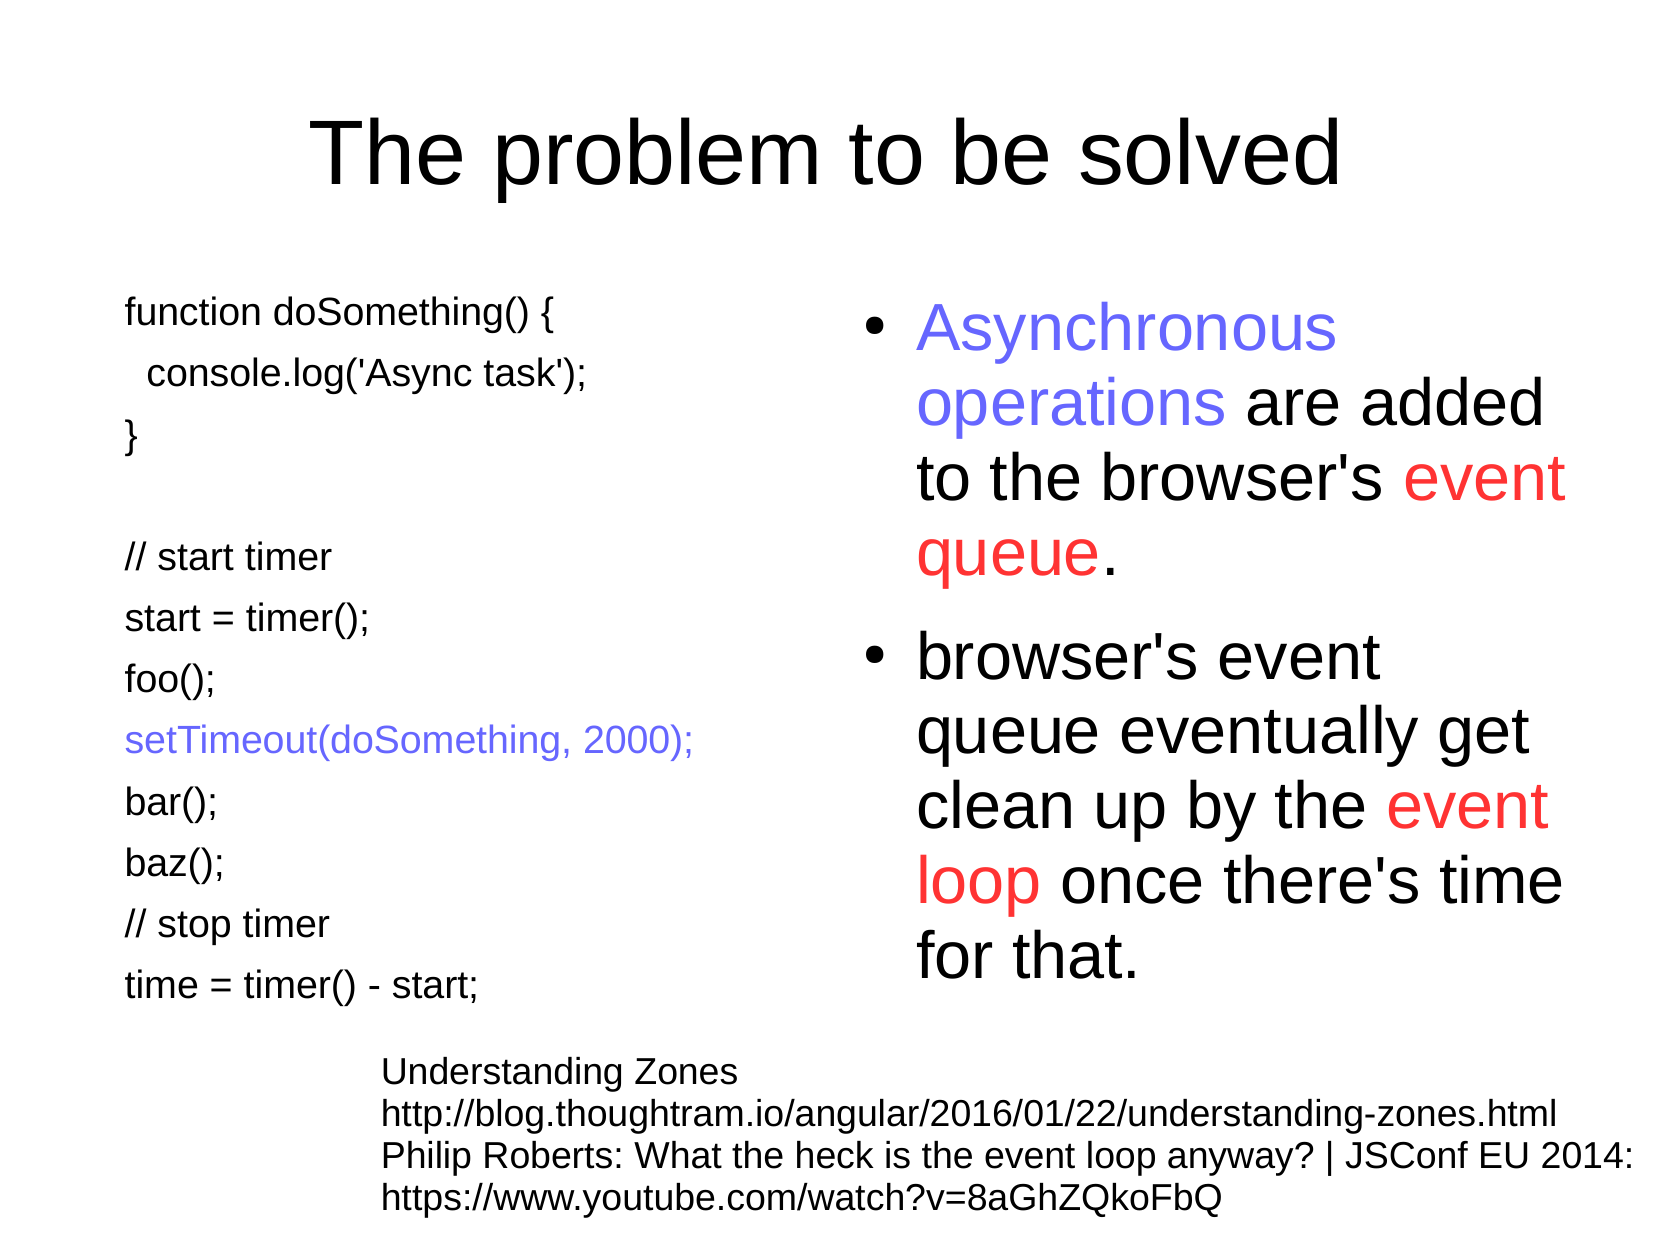

# The problem to be solved
function doSomething() {
 console.log('Async task');
}
// start timer
start = timer();
foo();
setTimeout(doSomething, 2000);
bar();
baz();
// stop timer
time = timer() - start;
Asynchronous operations are added to the browser's event queue.
browser's event queue eventually get clean up by the event loop once there's time for that.
Understanding Zones
http://blog.thoughtram.io/angular/2016/01/22/understanding-zones.html
Philip Roberts: What the heck is the event loop anyway? | JSConf EU 2014:
https://www.youtube.com/watch?v=8aGhZQkoFbQ